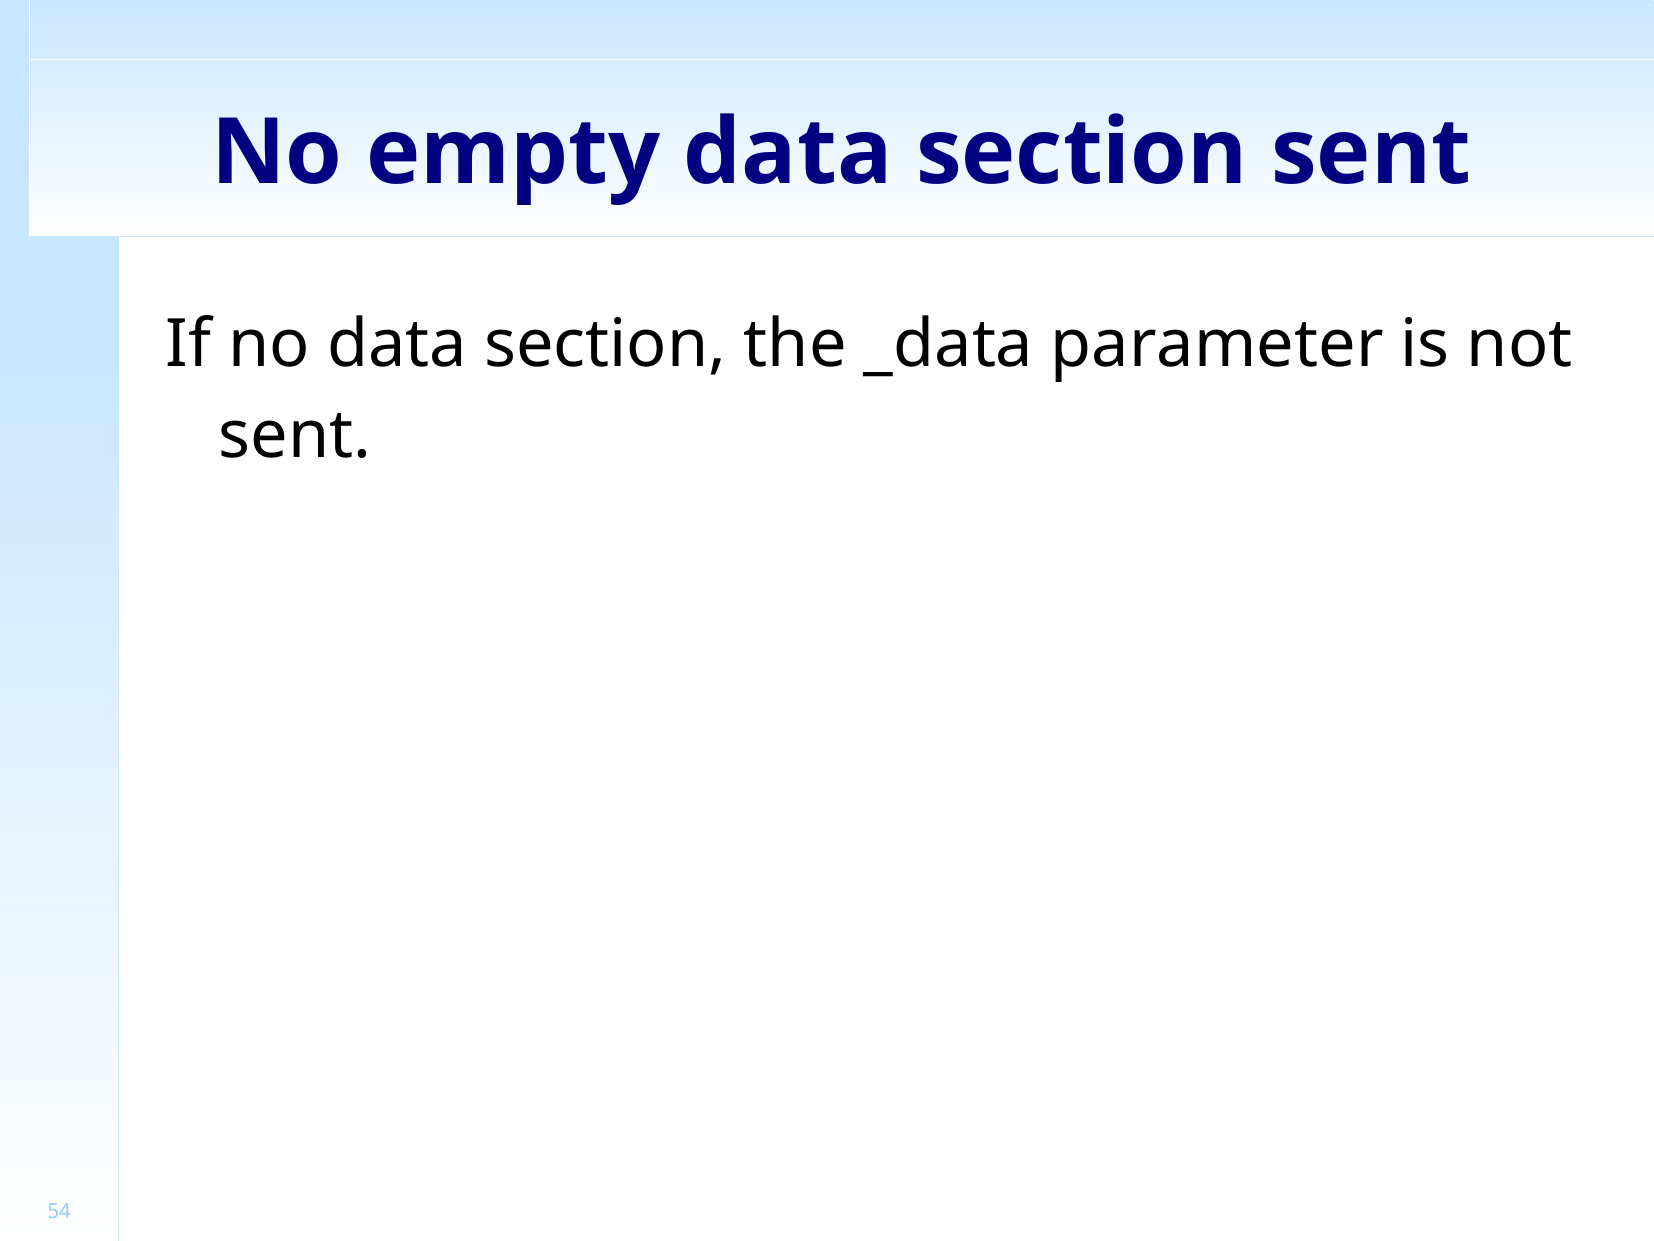

# No empty data section sent
If no data section, the _data parameter is not sent.